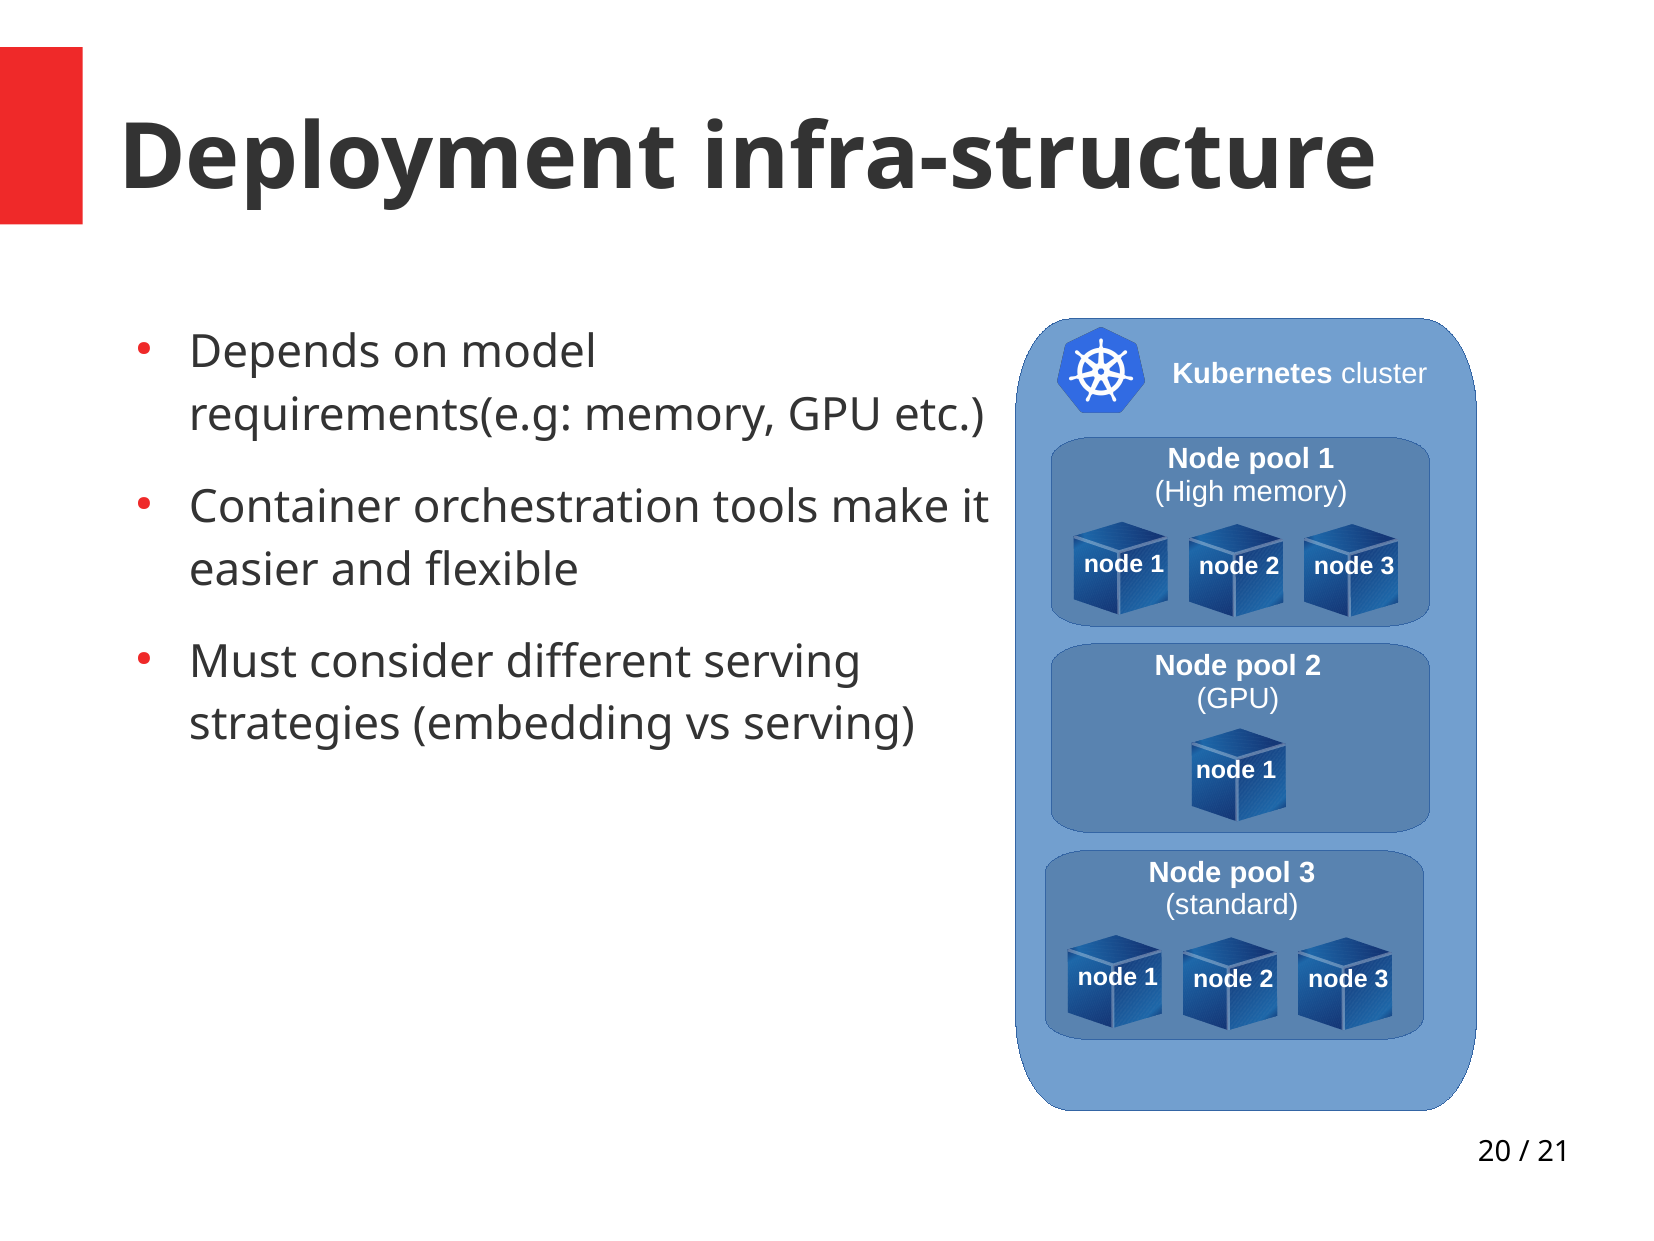

# Deployment infra-structure
Depends on model requirements(e.g: memory, GPU etc.)
Container orchestration tools make it easier and flexible
Must consider different serving strategies (embedding vs serving)
Kubernetes cluster
Node pool 1
(High memory)
node 1
node 2
node 3
Node pool 2
(GPU)
node 1
Node pool 3
(standard)
node 1
node 2
node 3
20